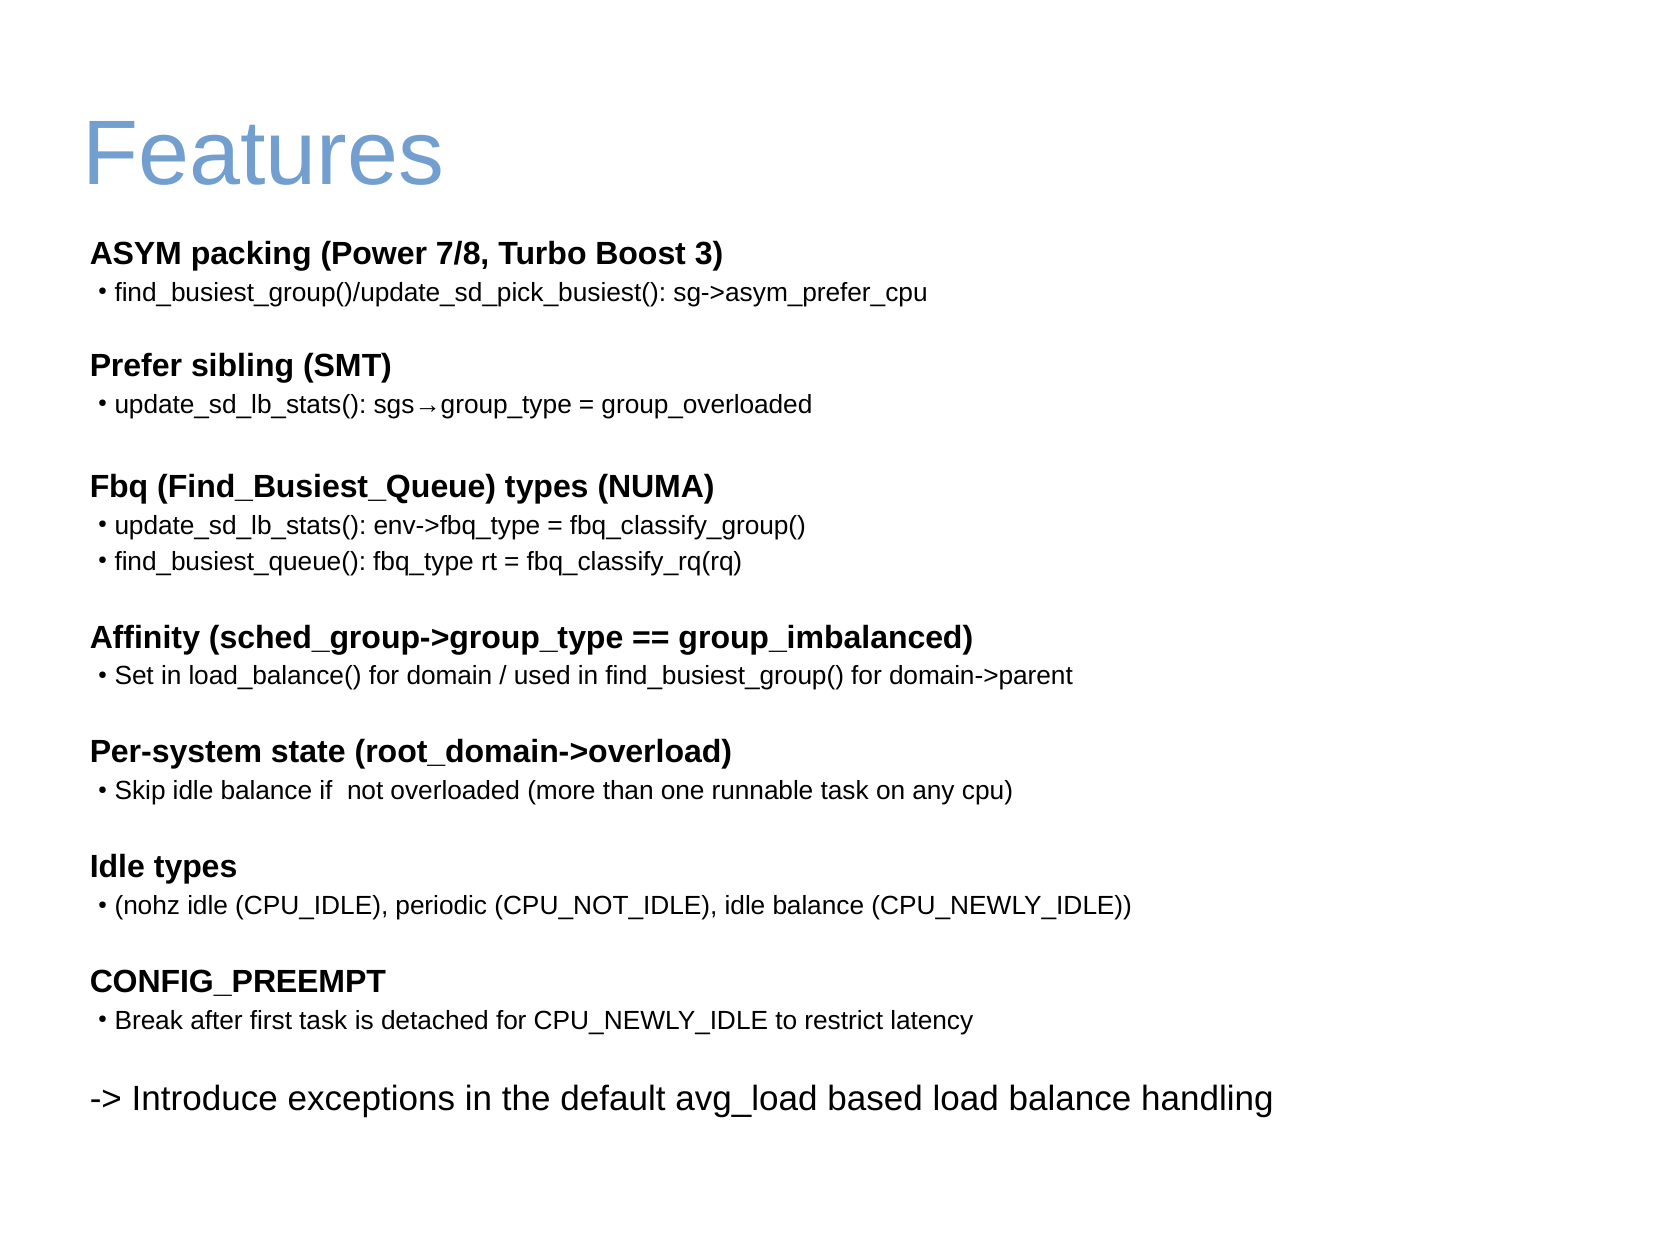

# Features
ASYM packing (Power 7/8, Turbo Boost 3)
find_busiest_group()/update_sd_pick_busiest(): sg->asym_prefer_cpu
Prefer sibling (SMT)
update_sd_lb_stats(): sgs→group_type = group_overloaded
Fbq (Find_Busiest_Queue) types (NUMA)
update_sd_lb_stats(): env->fbq_type = fbq_classify_group()
find_busiest_queue(): fbq_type rt = fbq_classify_rq(rq)
Affinity (sched_group->group_type == group_imbalanced)
Set in load_balance() for domain / used in find_busiest_group() for domain->parent
Per-system state (root_domain->overload)
Skip idle balance if not overloaded (more than one runnable task on any cpu)
Idle types
(nohz idle (CPU_IDLE), periodic (CPU_NOT_IDLE), idle balance (CPU_NEWLY_IDLE))
CONFIG_PREEMPT
Break after first task is detached for CPU_NEWLY_IDLE to restrict latency
-> Introduce exceptions in the default avg_load based load balance handling